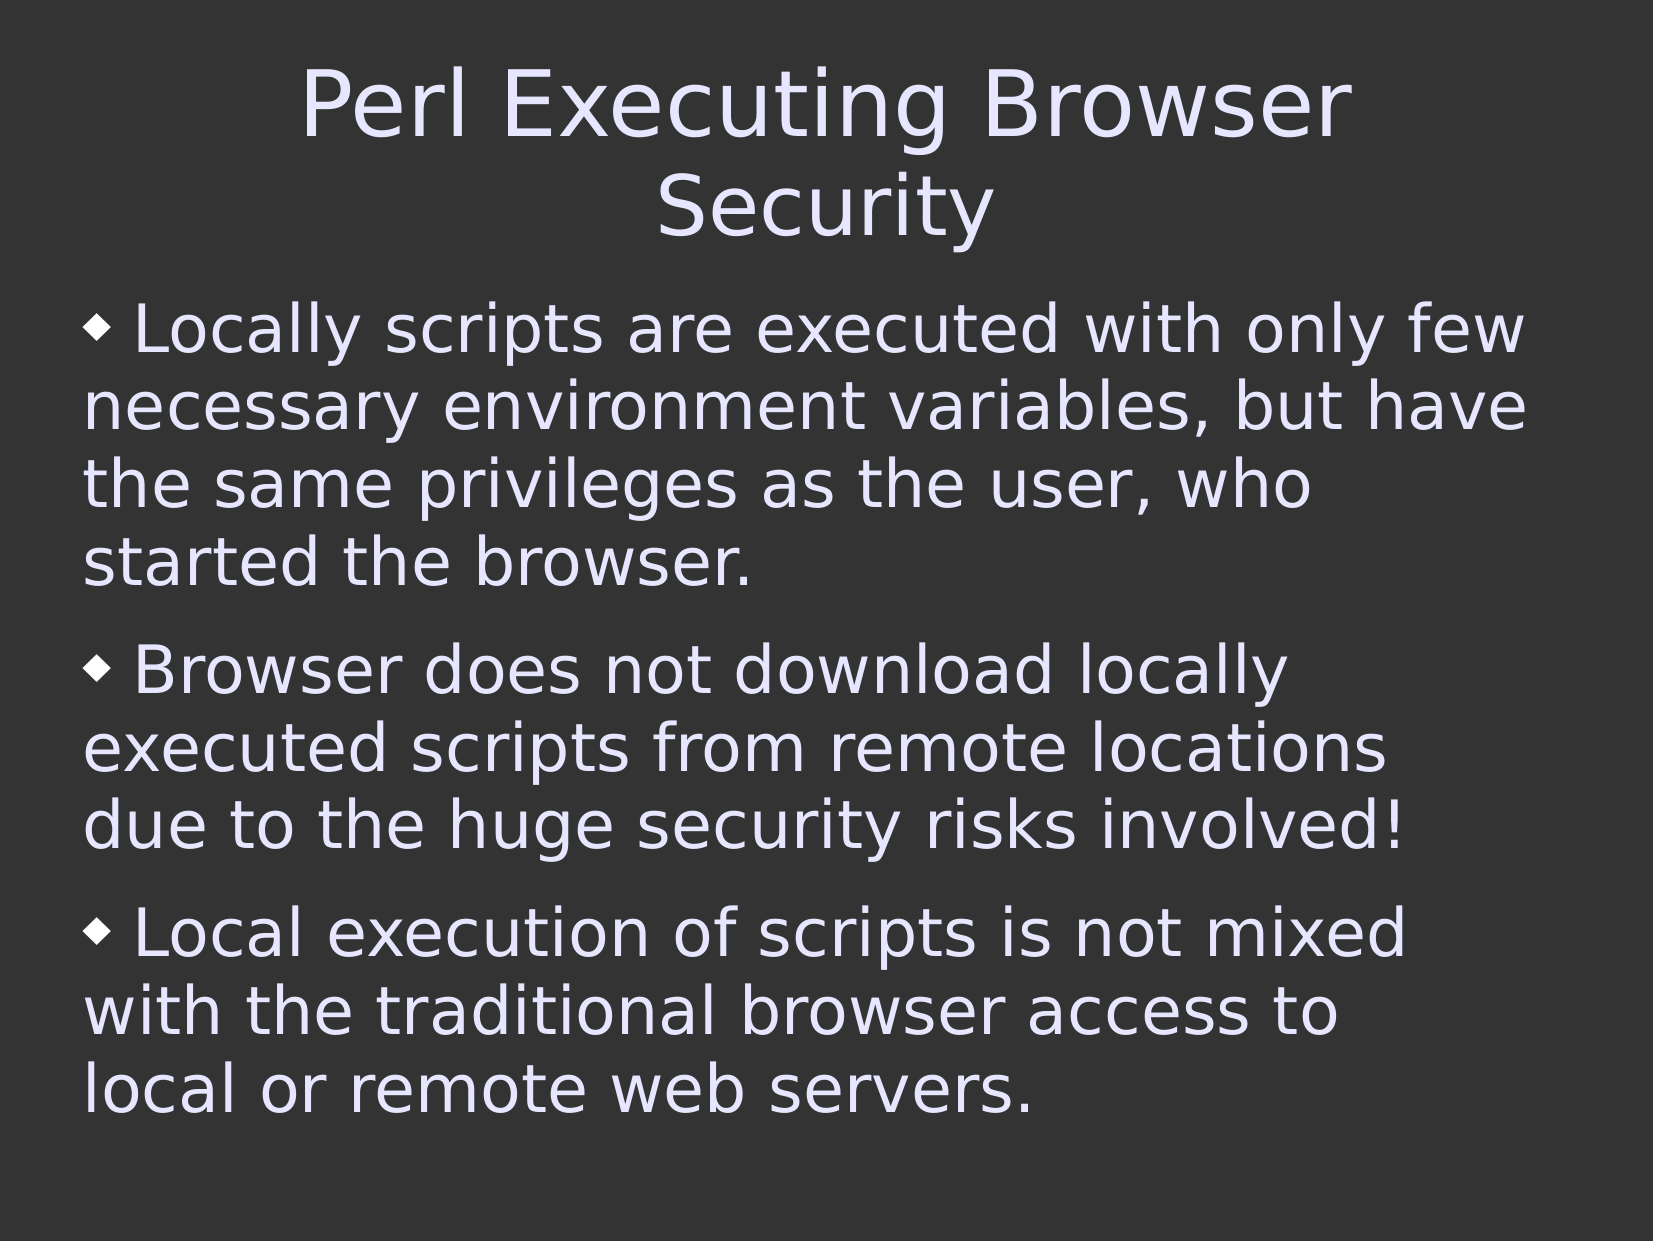

# Perl Executing Browser Security
 Locally scripts are executed with only few necessary environment variables, but have the same privileges as the user, who started the browser.
 Browser does not download locally
executed scripts from remote locations
due to the huge security risks involved!
 Local execution of scripts is not mixed
with the traditional browser access to
local or remote web servers.